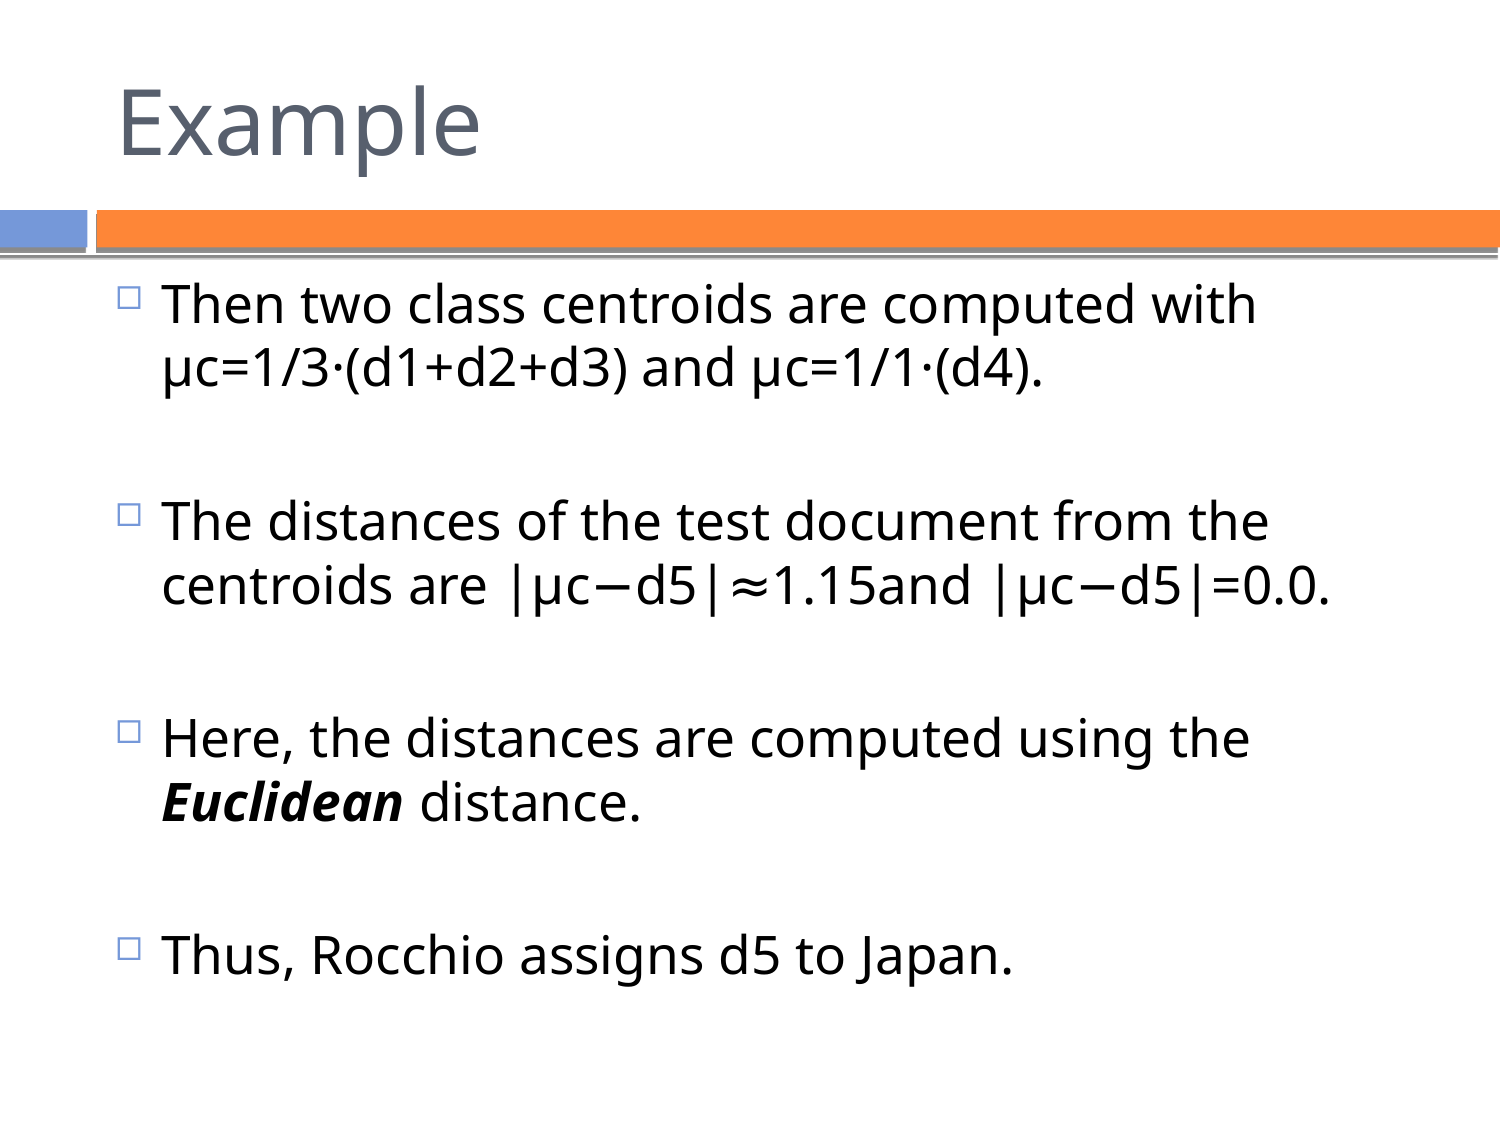

# Example
Then two class centroids are computed with µc=1/3·(d1+d2+d3) and µc=1/1·(d4).
The distances of the test document from the centroids are |µc−d5|≈1.15and |µc−d5|=0.0.
Here, the distances are computed using the Euclidean distance.
Thus, Rocchio assigns d5 to Japan.